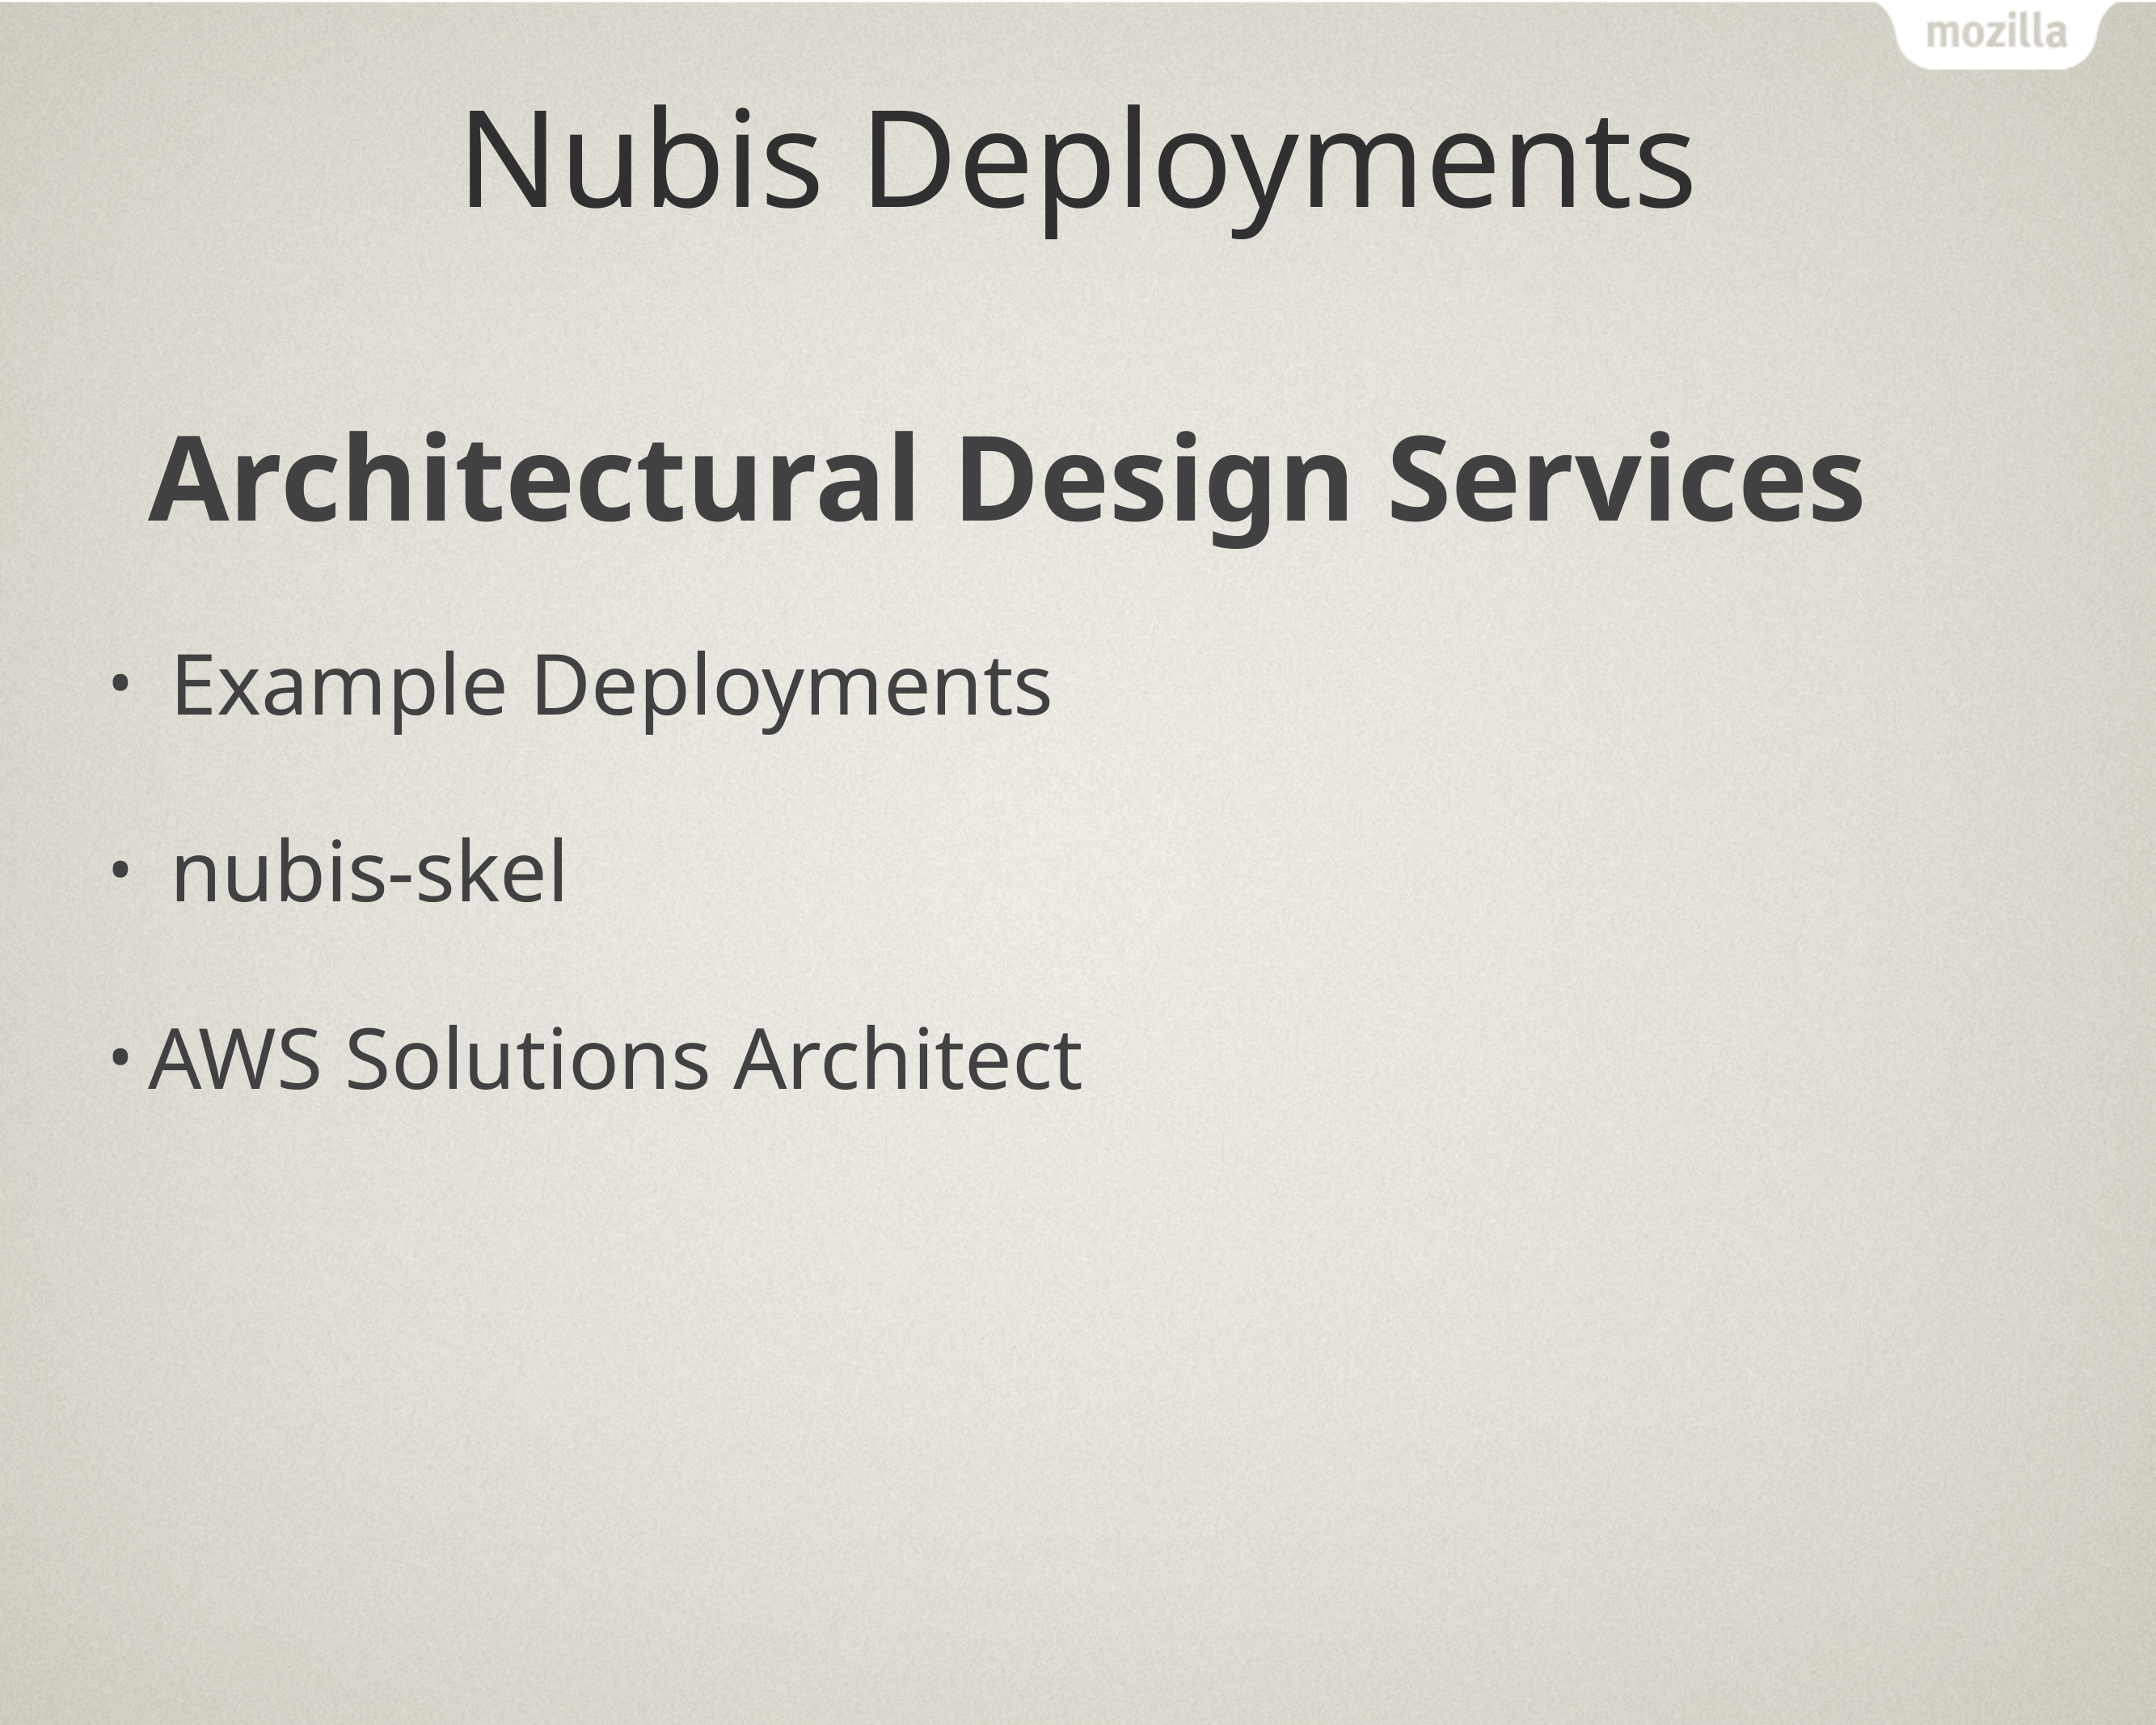

# Nubis Deployments
Architectural Design Services
 Example Deployments
 nubis-skel
AWS Solutions Architect